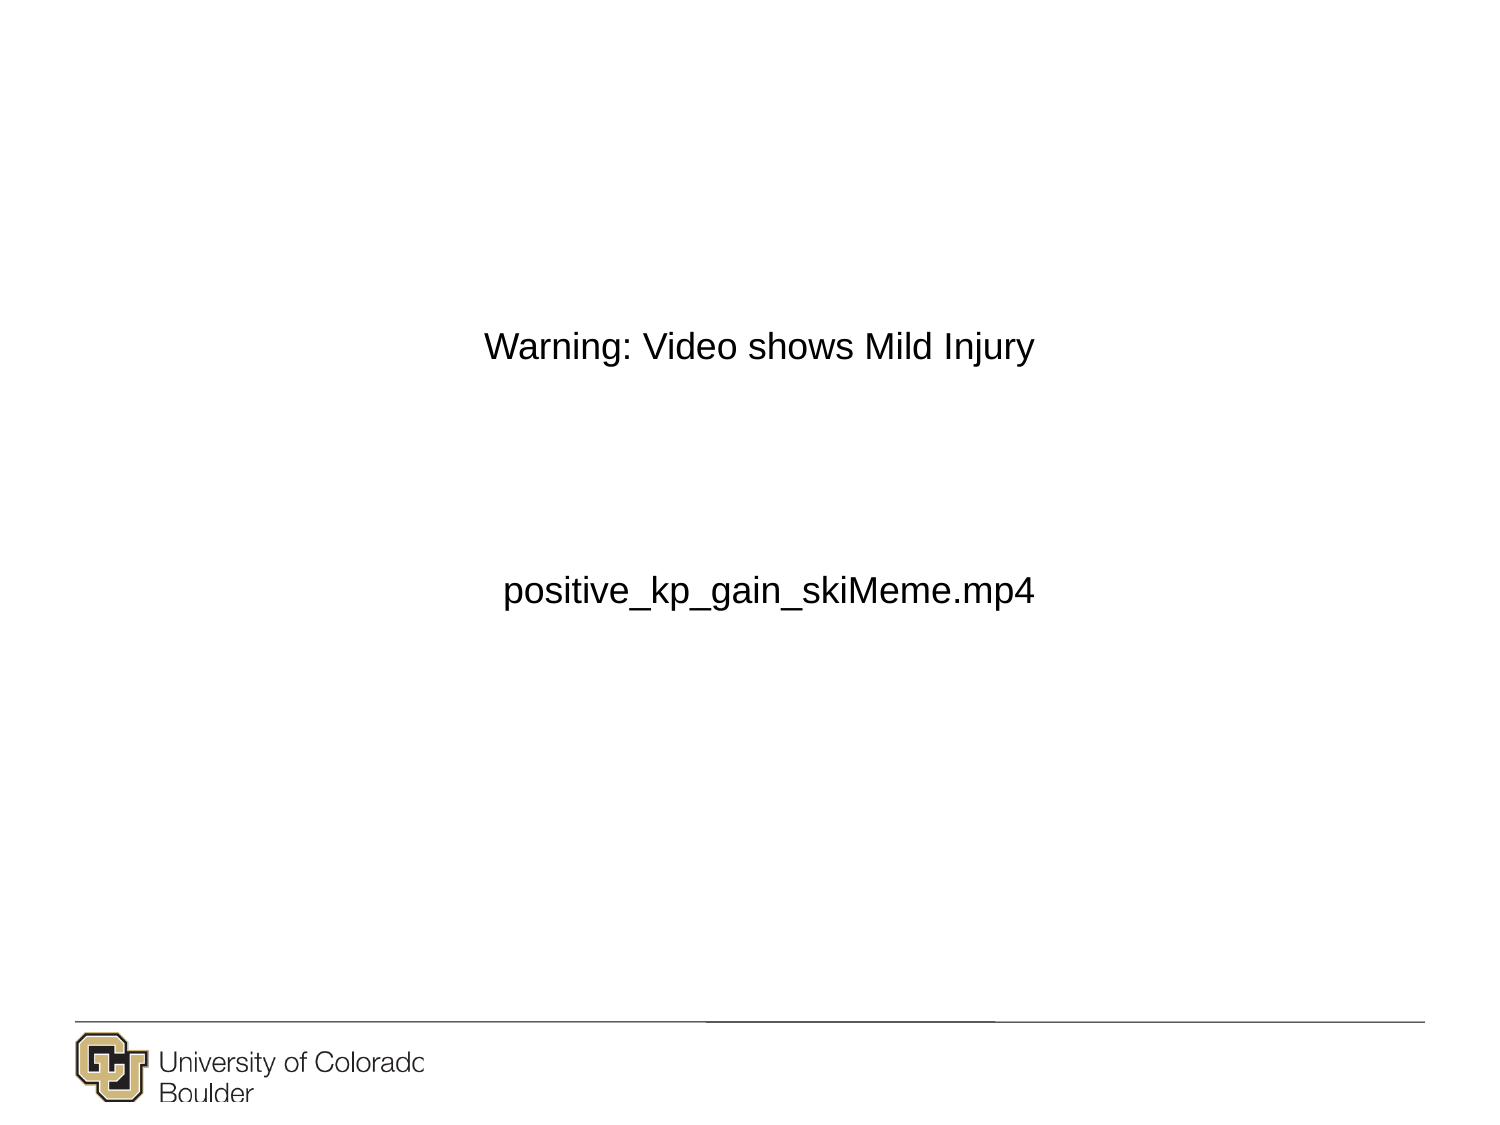

#
Warning: Video shows Mild Injury
positive_kp_gain_skiMeme.mp4